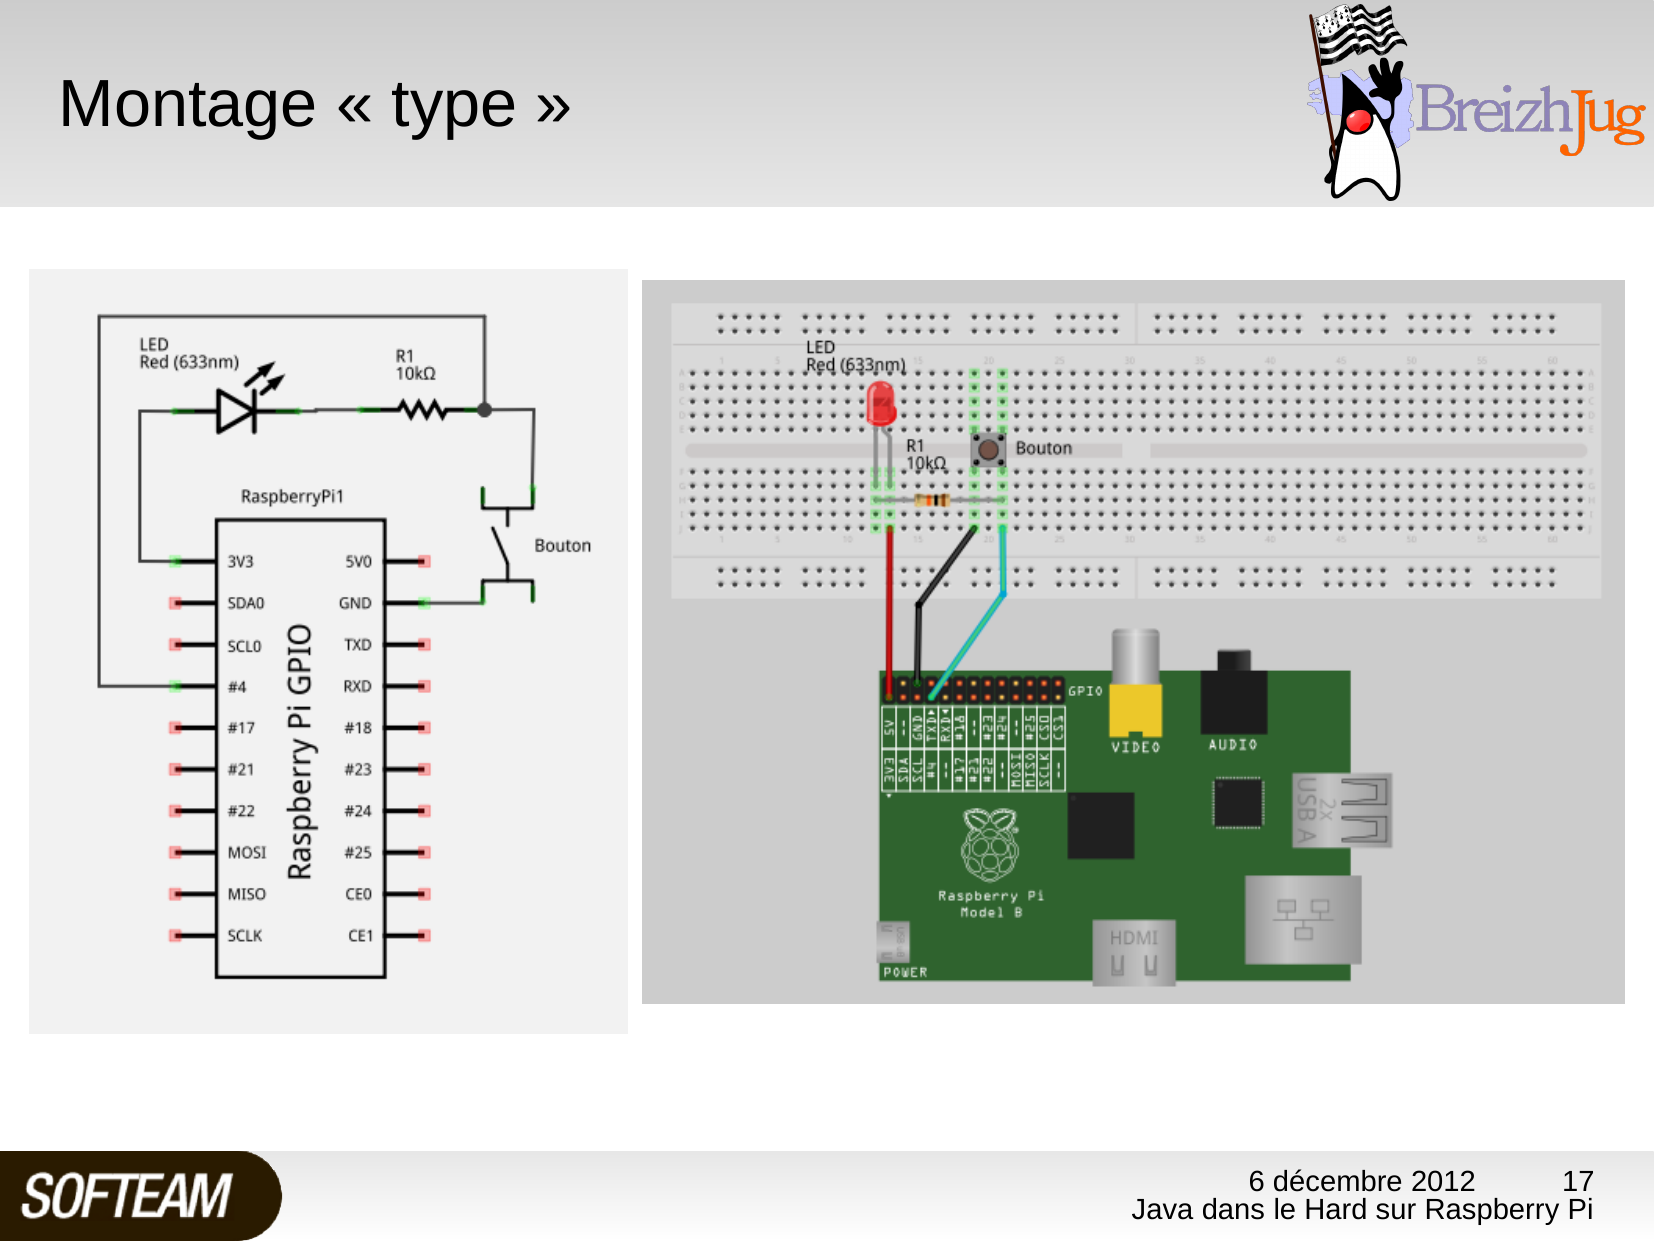

# Montage « type »
14 septembre 2012
17
Beaglebone - JugSummerCamp 2012